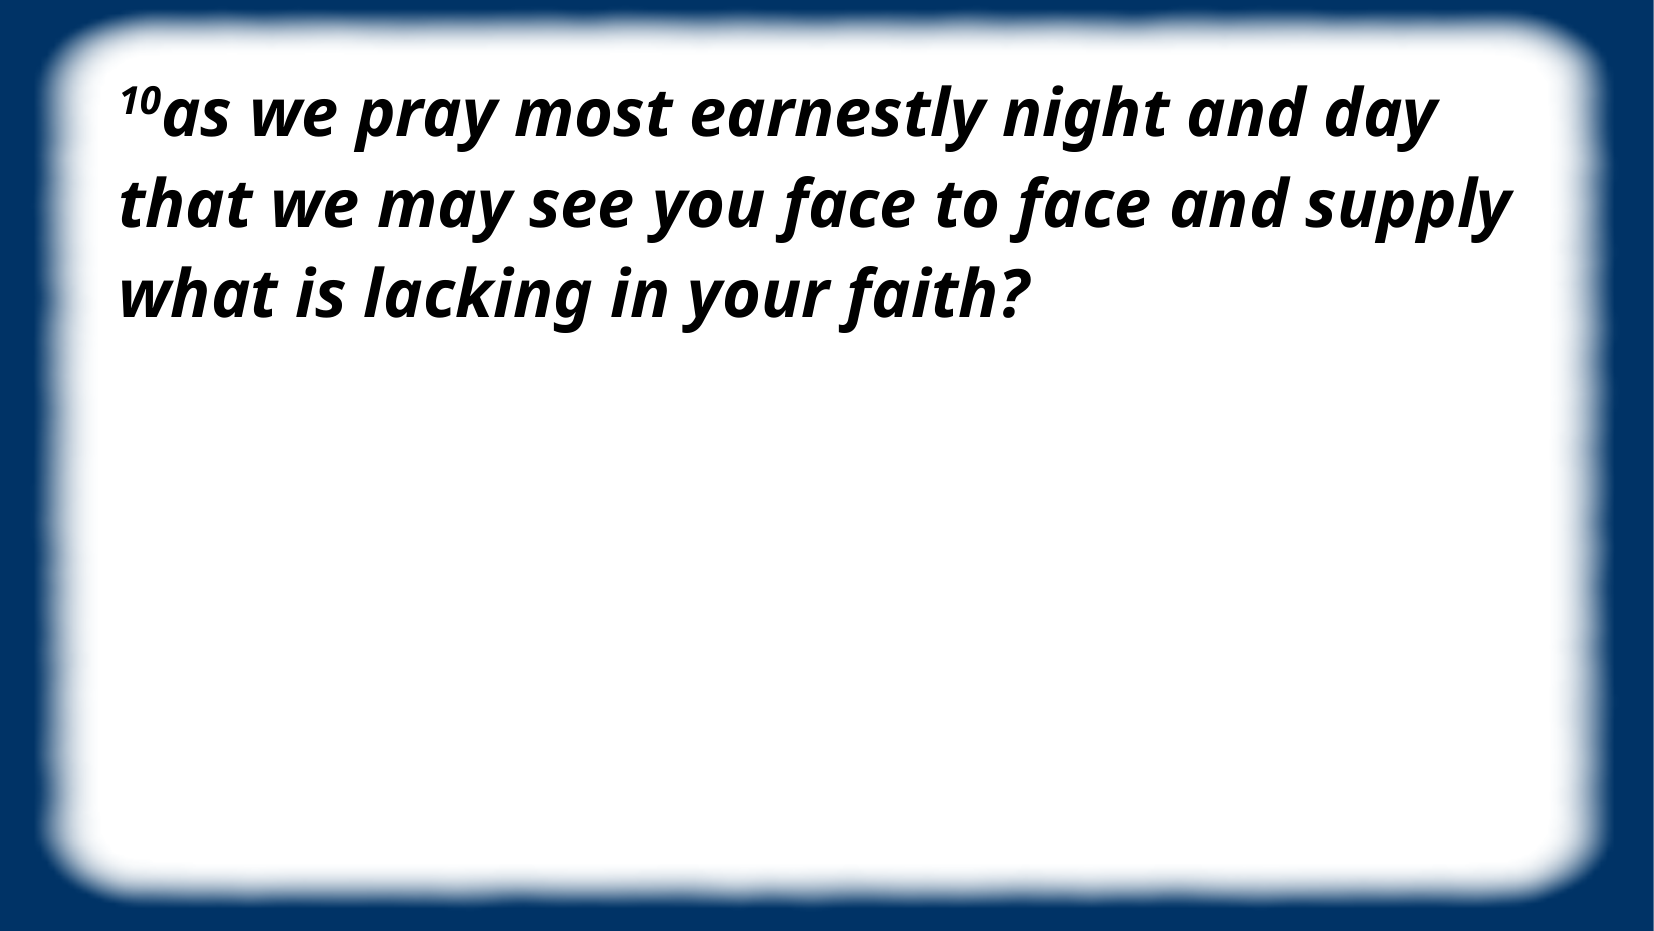

10as we pray most earnestly night and day that we may see you face to face and supply what is lacking in your faith?